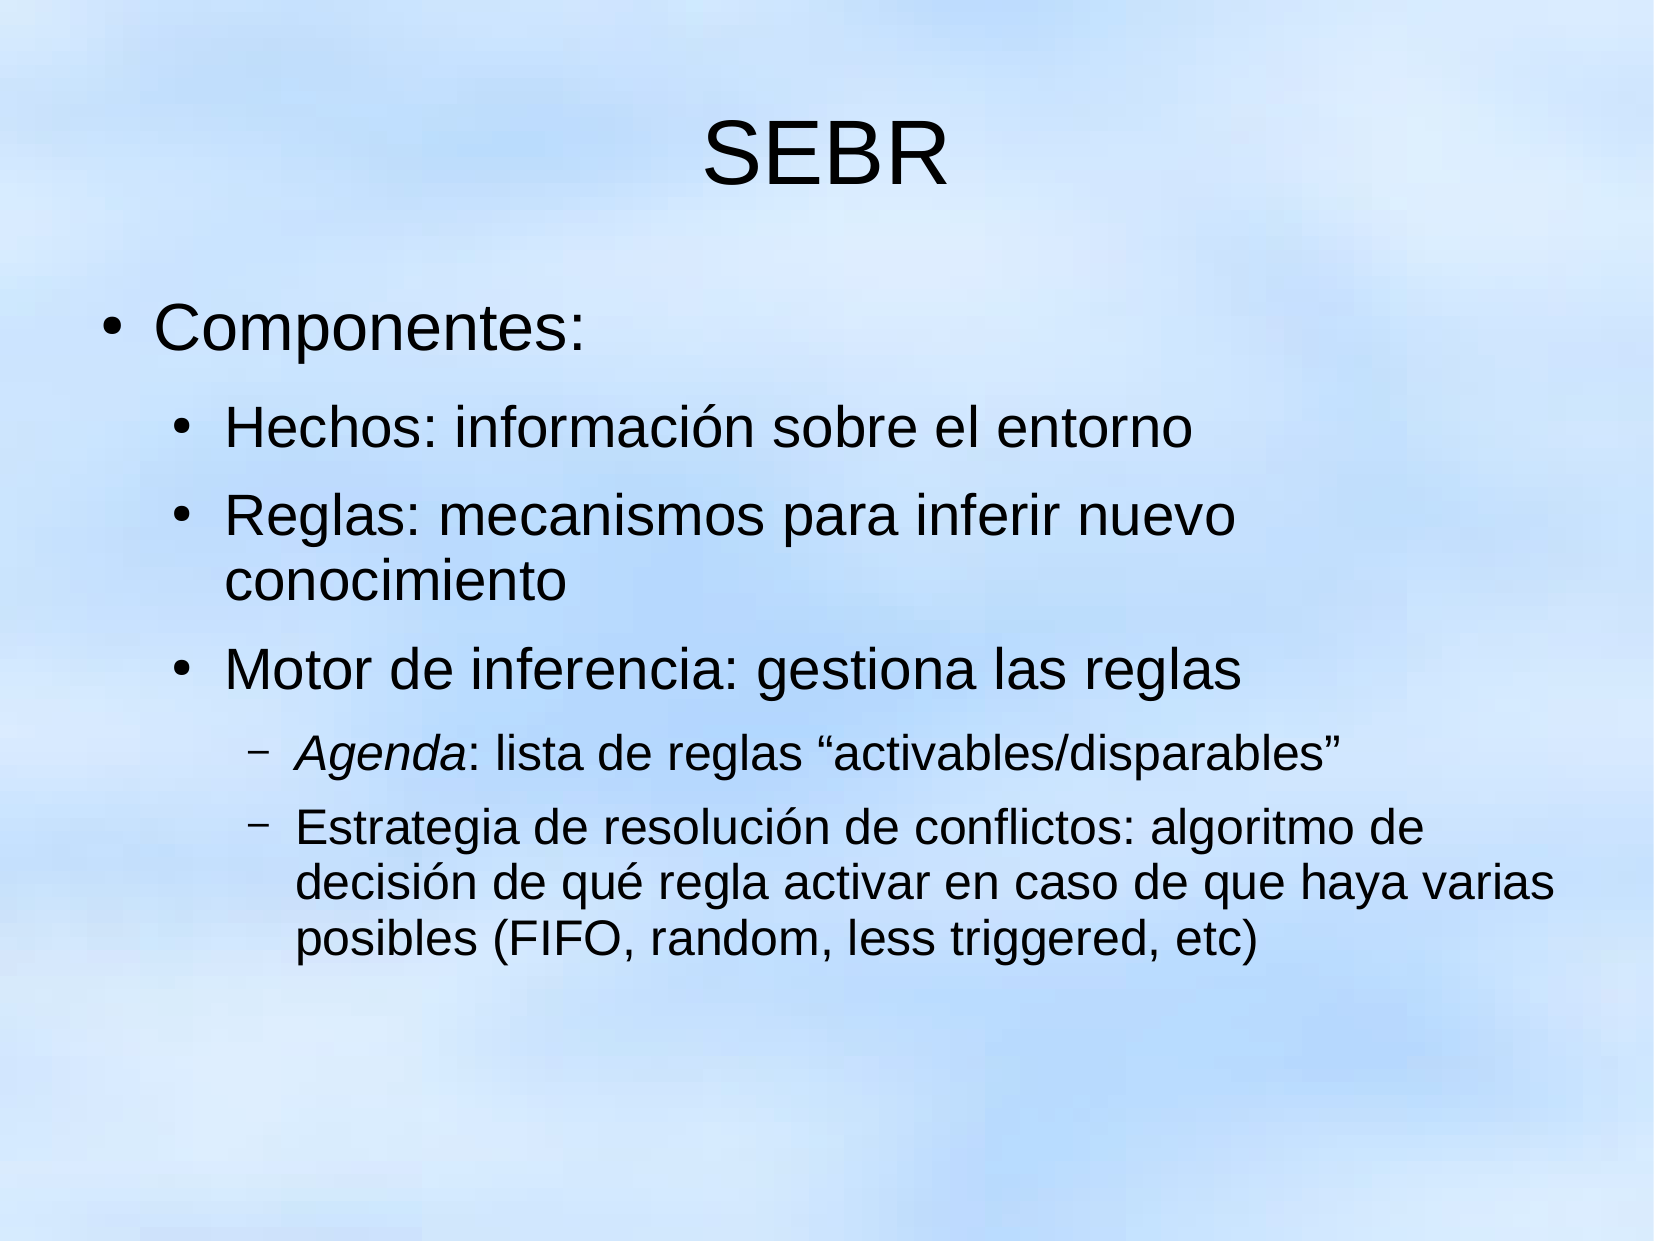

# SEBR
Componentes:
Hechos: información sobre el entorno
Reglas: mecanismos para inferir nuevo conocimiento
Motor de inferencia: gestiona las reglas
Agenda: lista de reglas “activables/disparables”
Estrategia de resolución de conflictos: algoritmo de decisión de qué regla activar en caso de que haya varias posibles (FIFO, random, less triggered, etc)